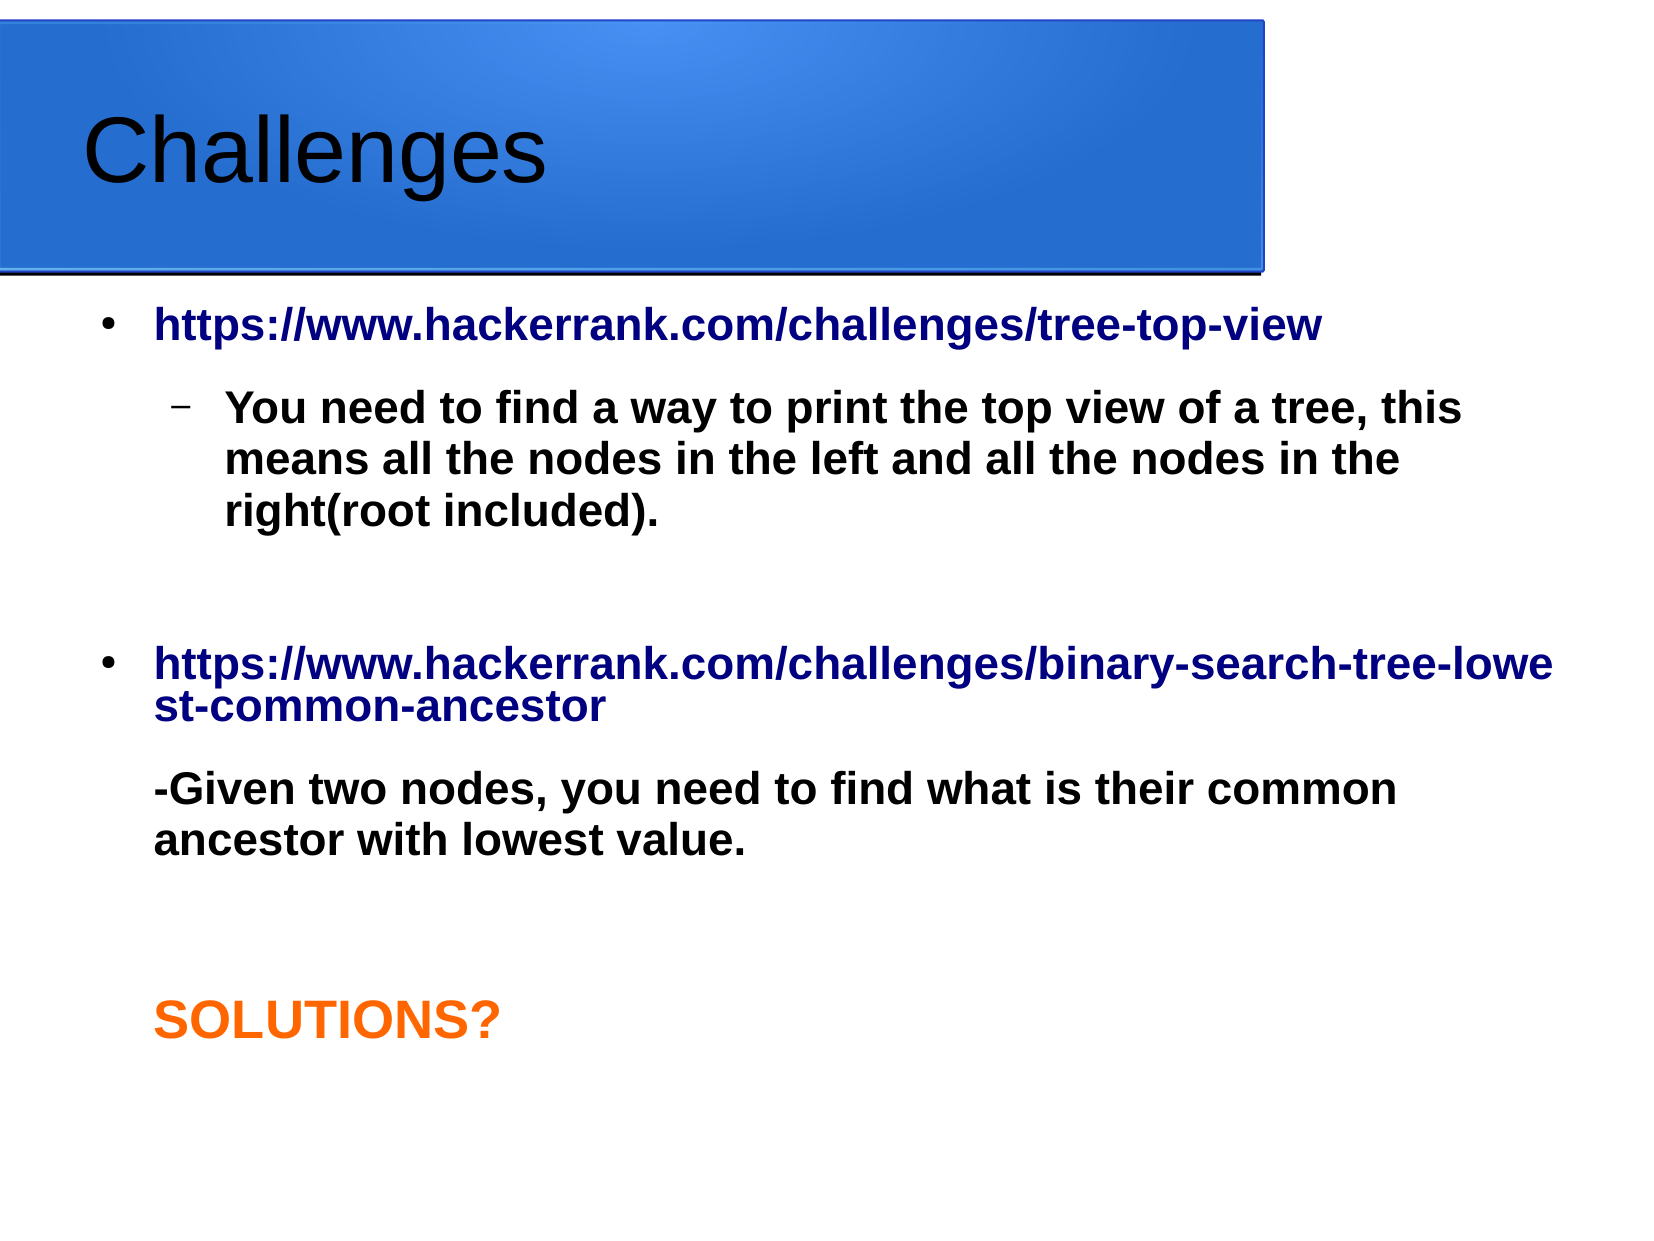

# Challenges
https://www.hackerrank.com/challenges/tree-top-view
You need to find a way to print the top view of a tree, this means all the nodes in the left and all the nodes in the right(root included).
https://www.hackerrank.com/challenges/binary-search-tree-lowest-common-ancestor
-Given two nodes, you need to find what is their common ancestor with lowest value.
SOLUTIONS?